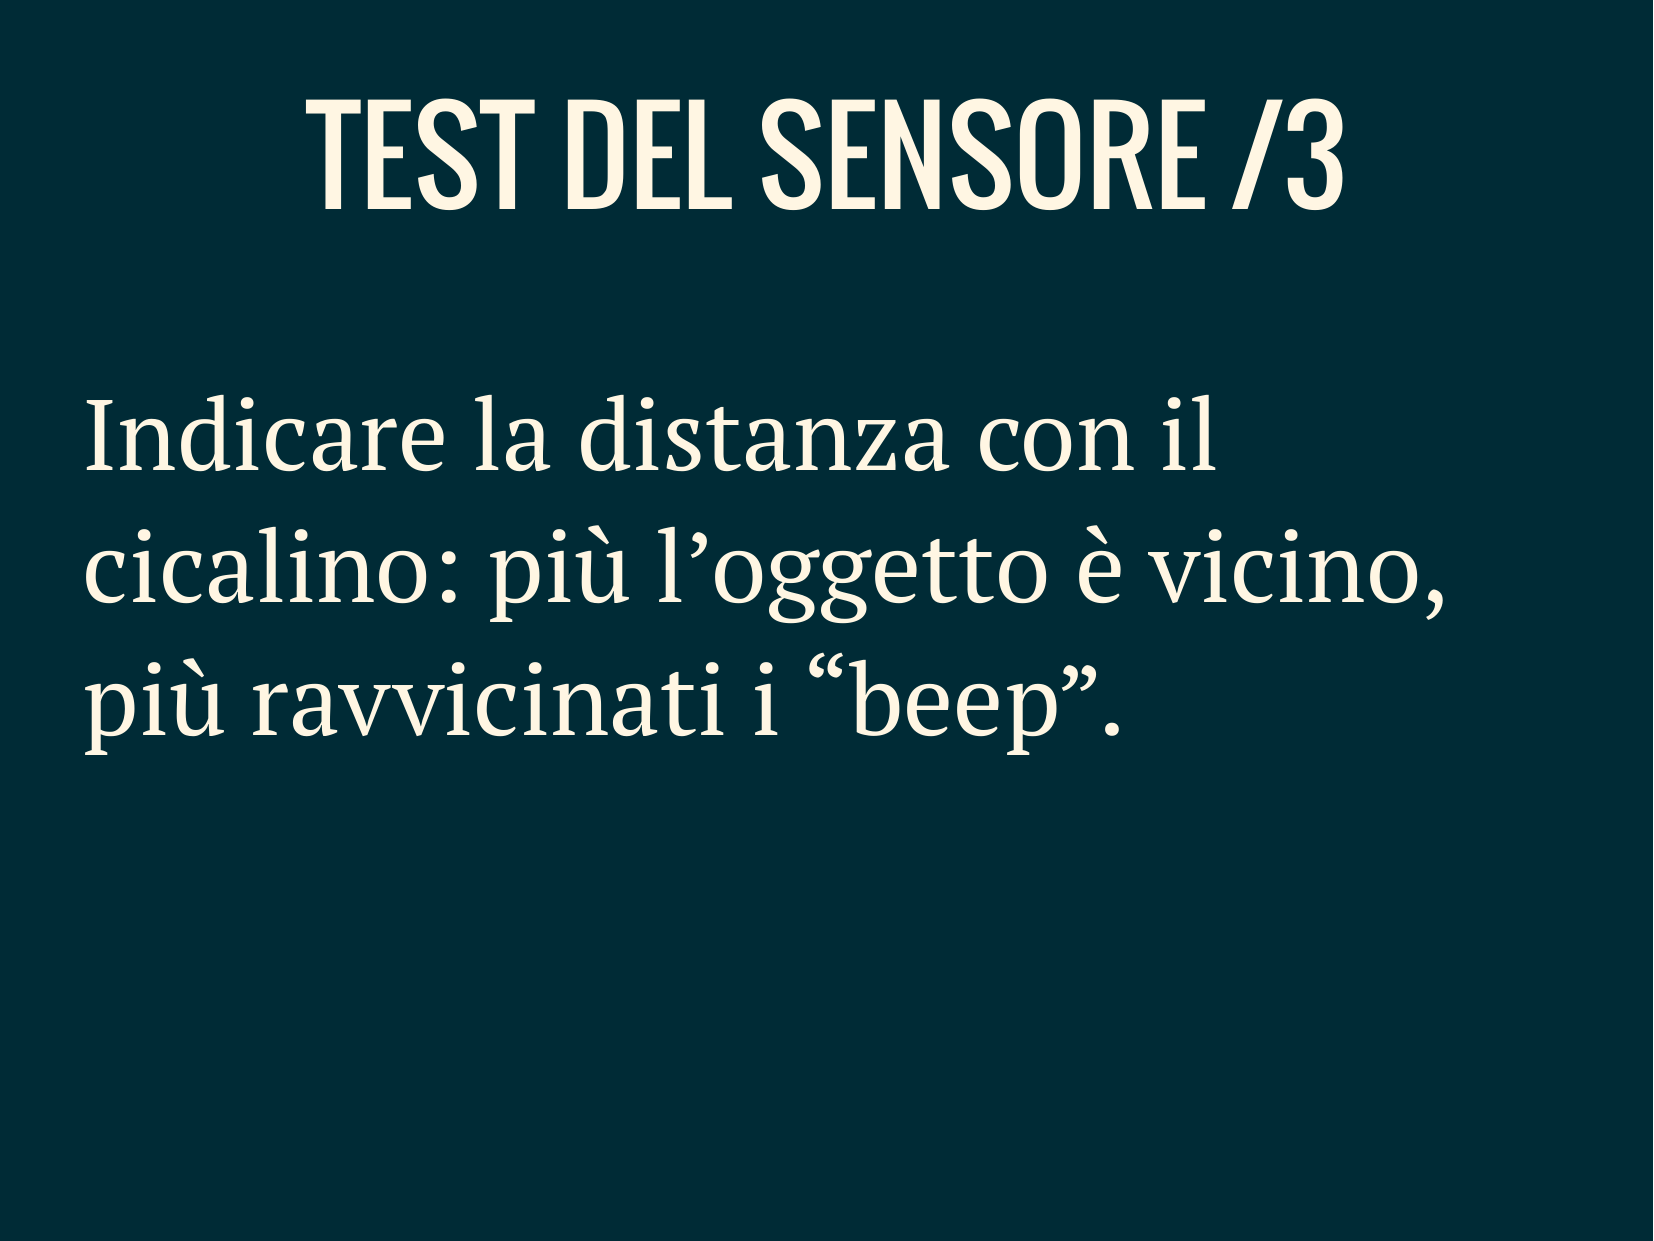

# Test del sensore /3
Indicare la distanza con il cicalino: più l’oggetto è vicino, più ravvicinati i “beep”.